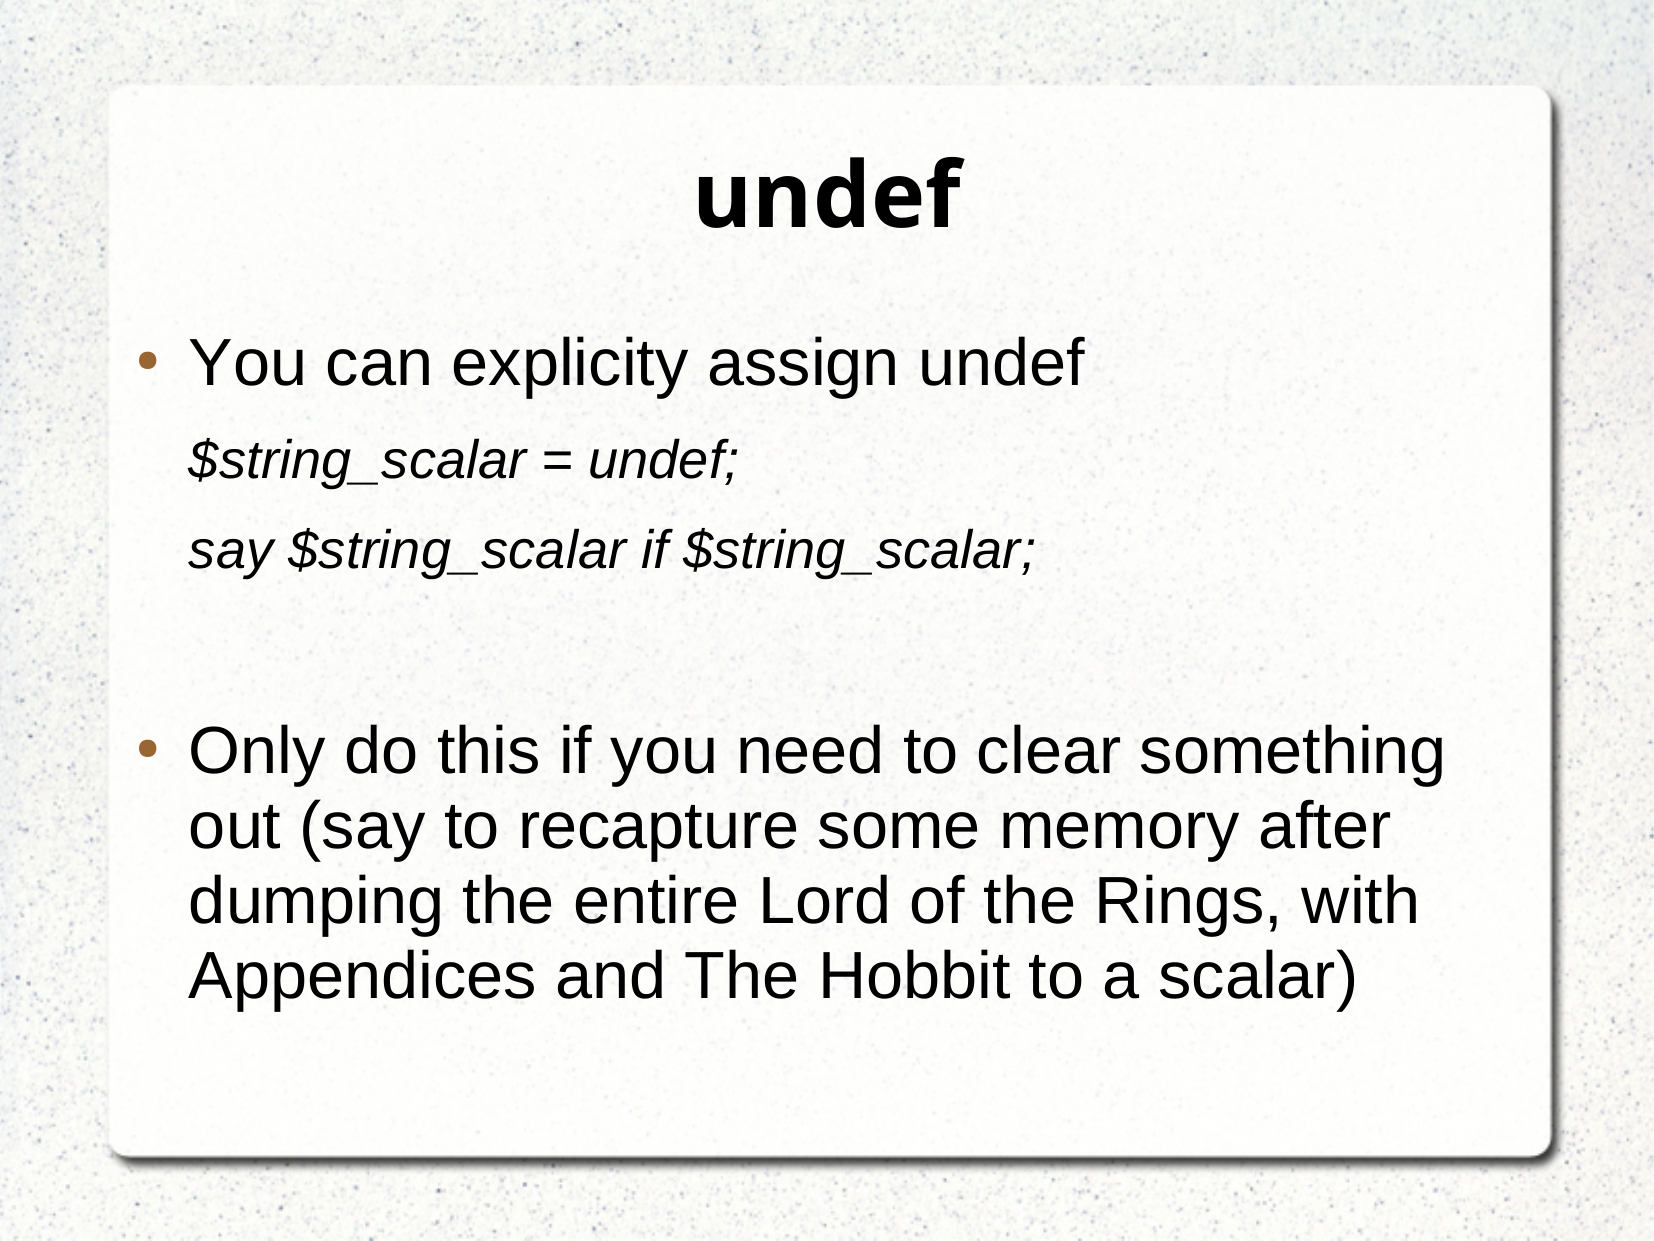

# undef
You can explicity assign undef
$string_scalar = undef;
say $string_scalar if $string_scalar;
Only do this if you need to clear something out (say to recapture some memory after dumping the entire Lord of the Rings, with Appendices and The Hobbit to a scalar)